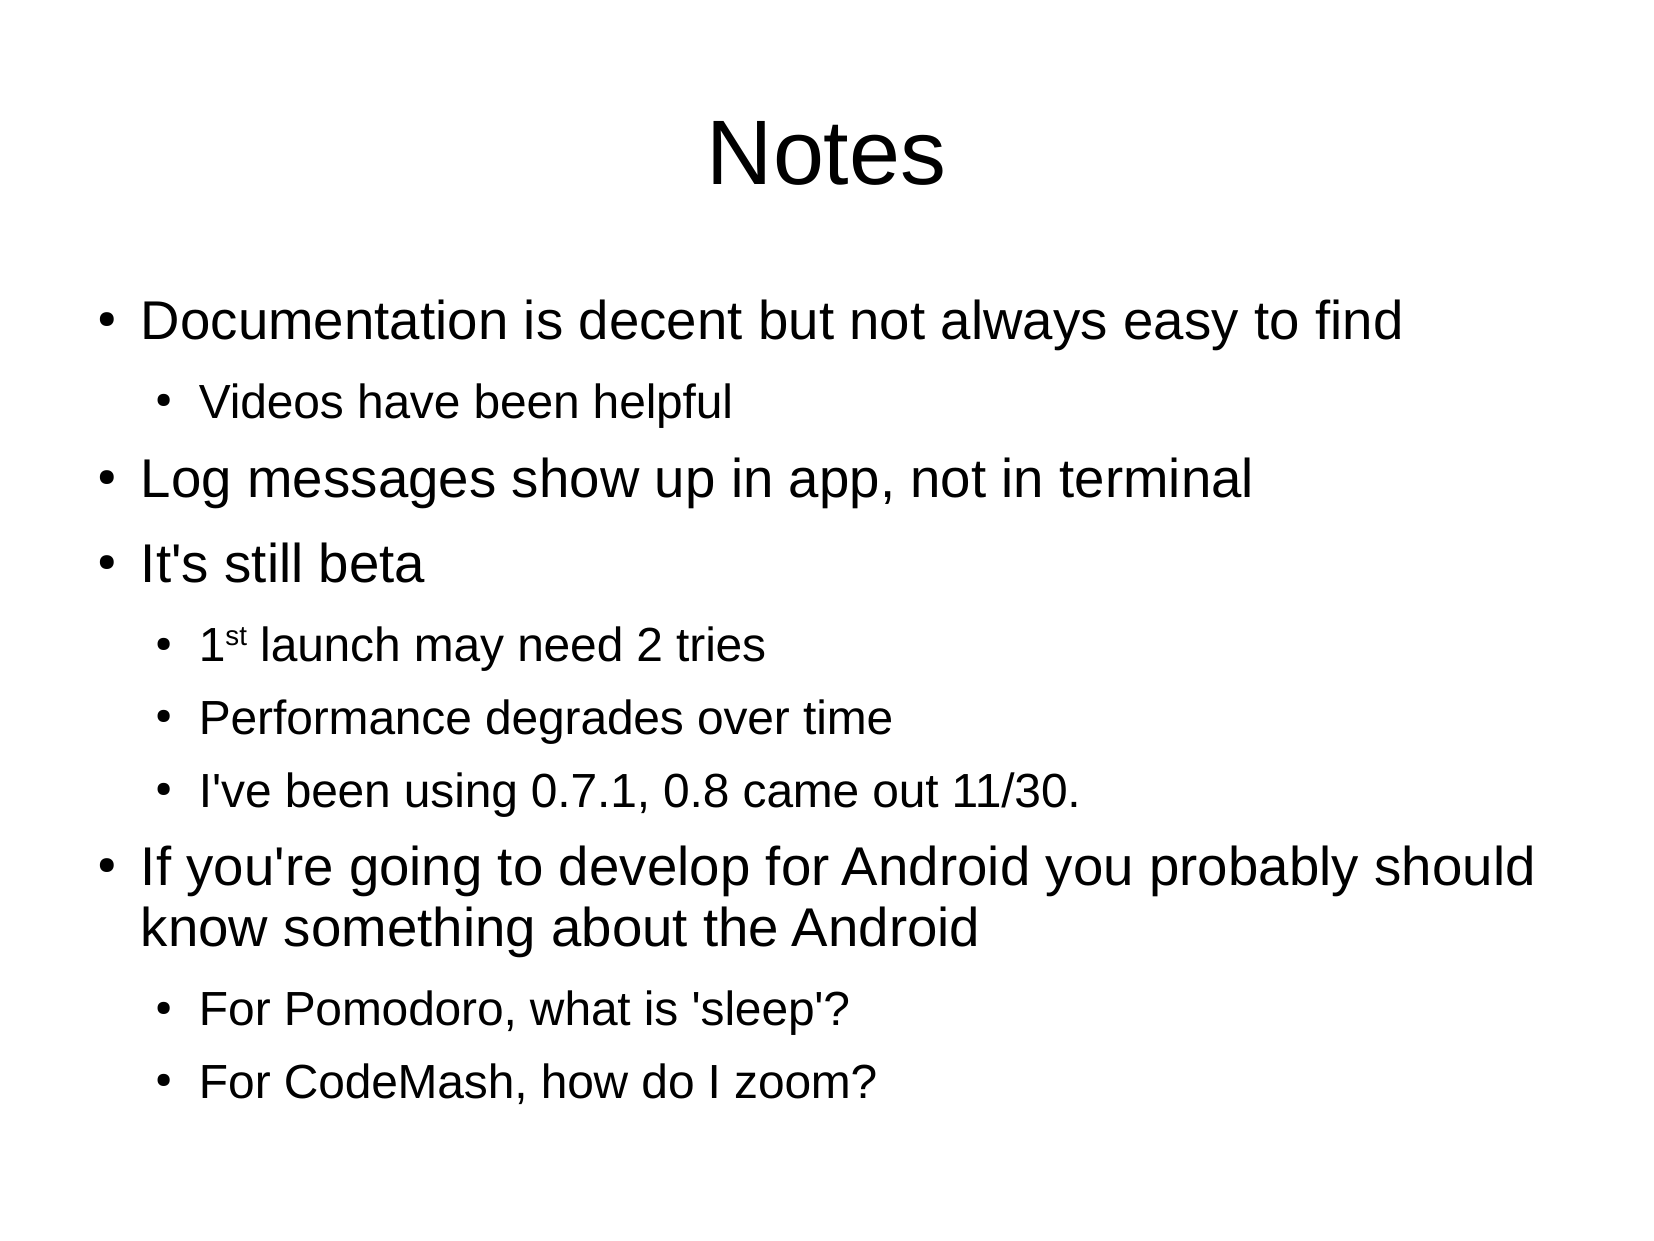

# Notes
Documentation is decent but not always easy to find
Videos have been helpful
Log messages show up in app, not in terminal
It's still beta
1st launch may need 2 tries
Performance degrades over time
I've been using 0.7.1, 0.8 came out 11/30.
If you're going to develop for Android you probably should know something about the Android
For Pomodoro, what is 'sleep'?
For CodeMash, how do I zoom?